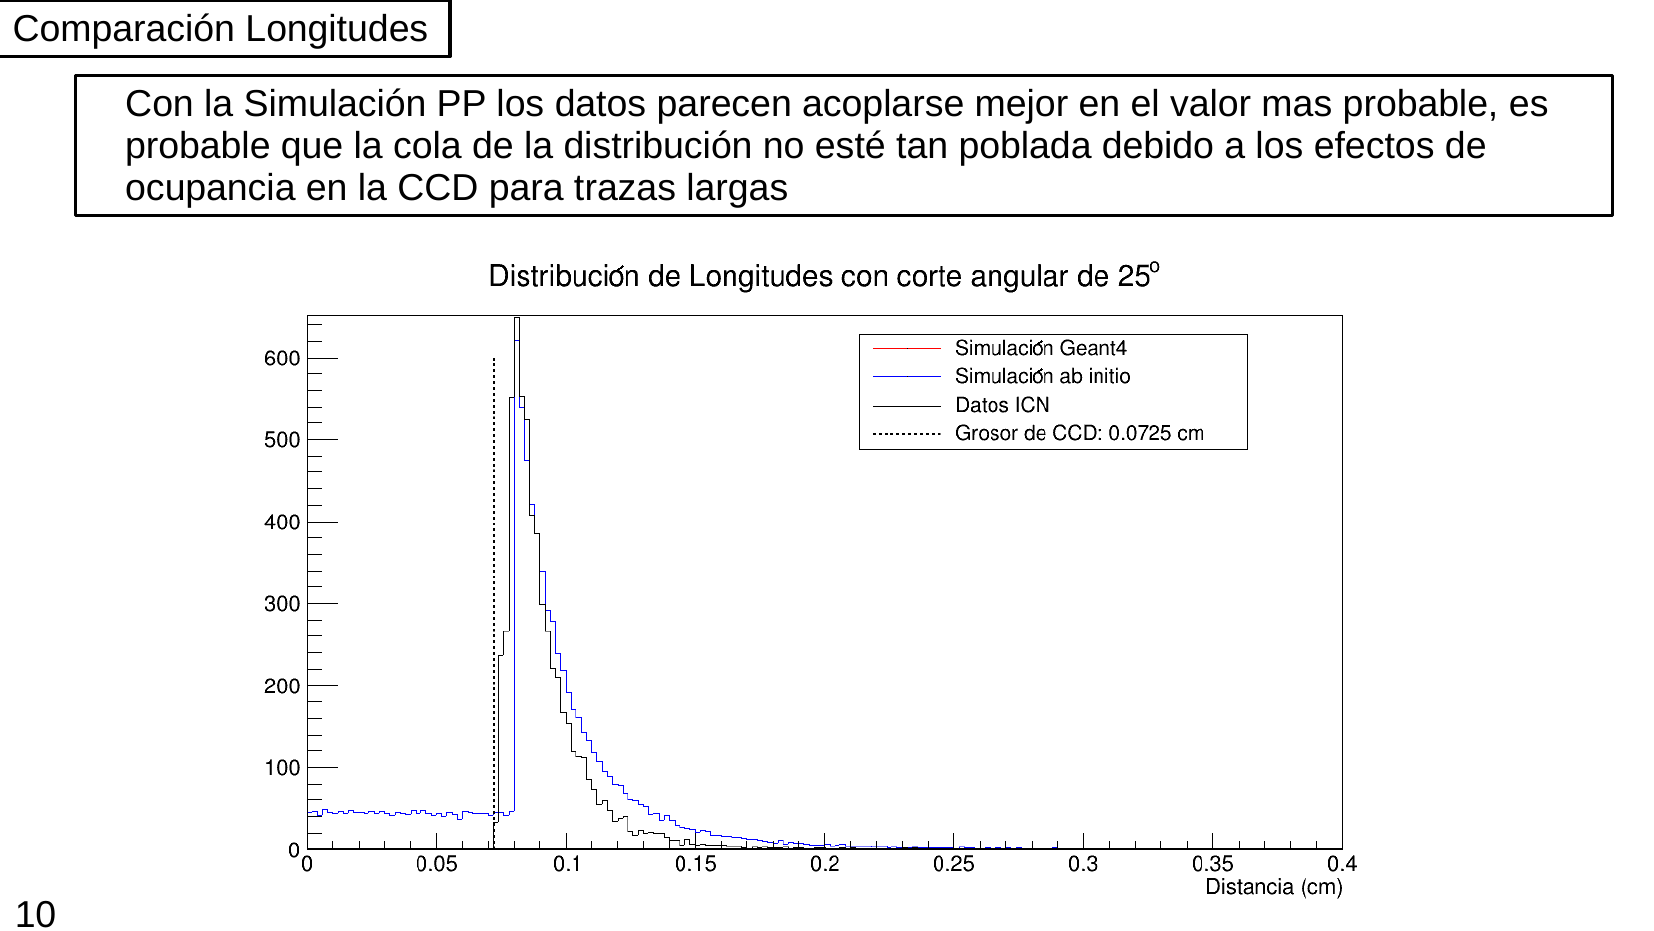

Comparación Longitudes
Con la Simulación PP los datos parecen acoplarse mejor en el valor mas probable, es probable que la cola de la distribución no esté tan poblada debido a los efectos de ocupancia en la CCD para trazas largas